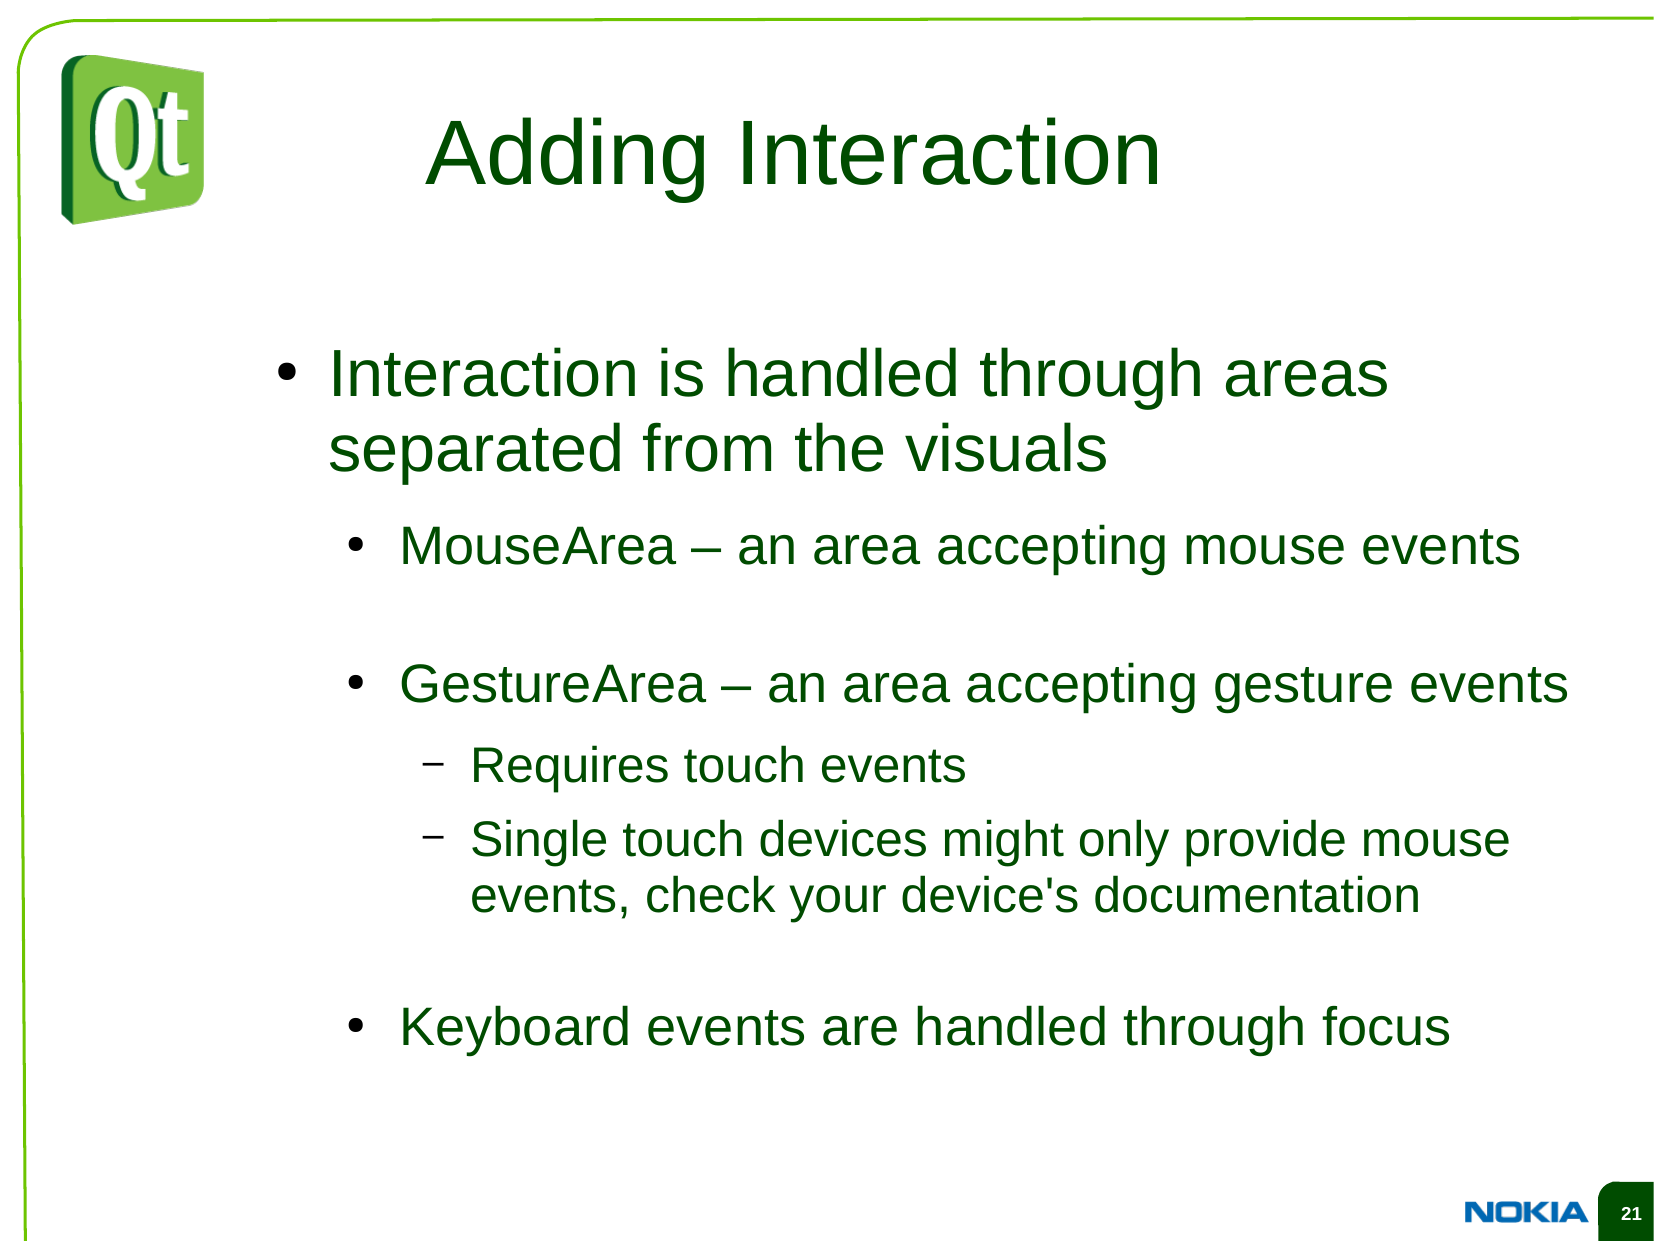

# Adding Interaction
Interaction is handled through areas separated from the visuals
MouseArea – an area accepting mouse events
GestureArea – an area accepting gesture events
Requires touch events
Single touch devices might only provide mouse events, check your device's documentation
Keyboard events are handled through focus